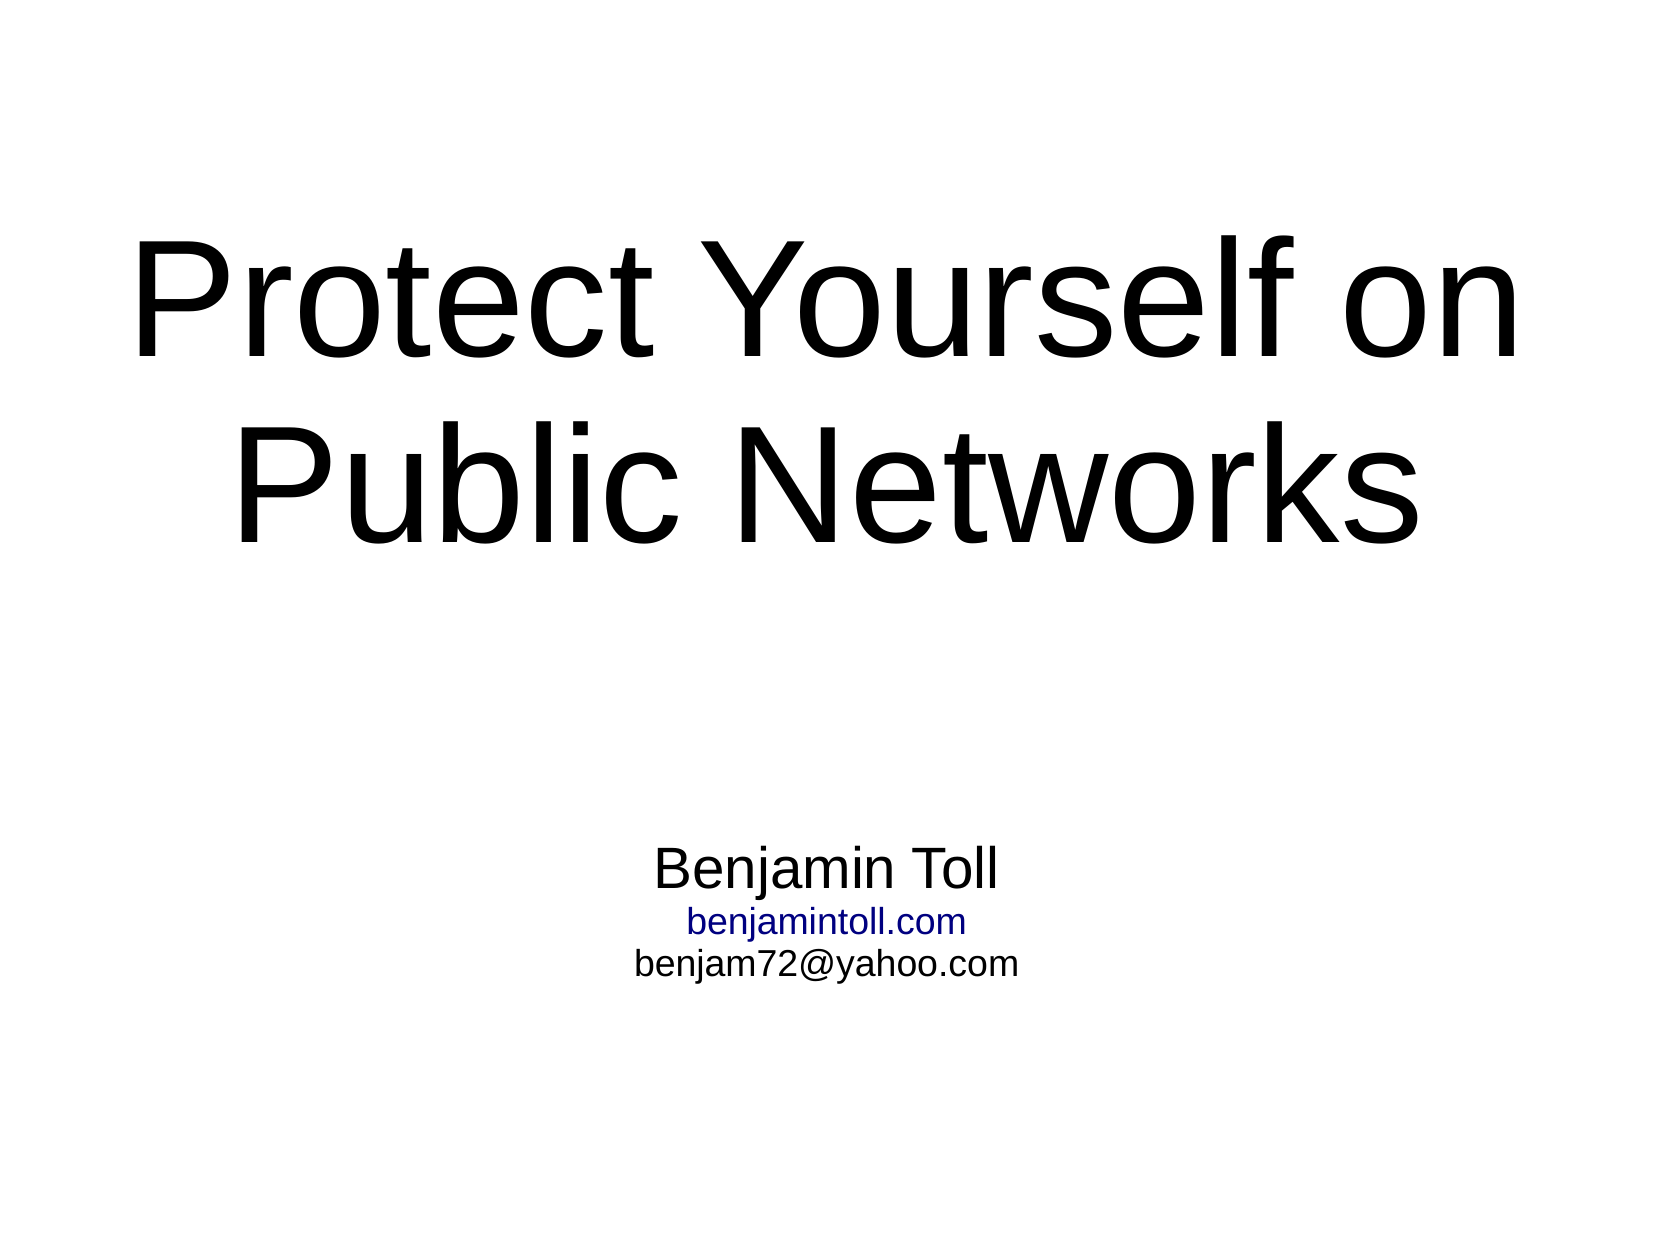

# Protect Yourself on Public Networks
Benjamin Toll
benjamintoll.com
benjam72@yahoo.com